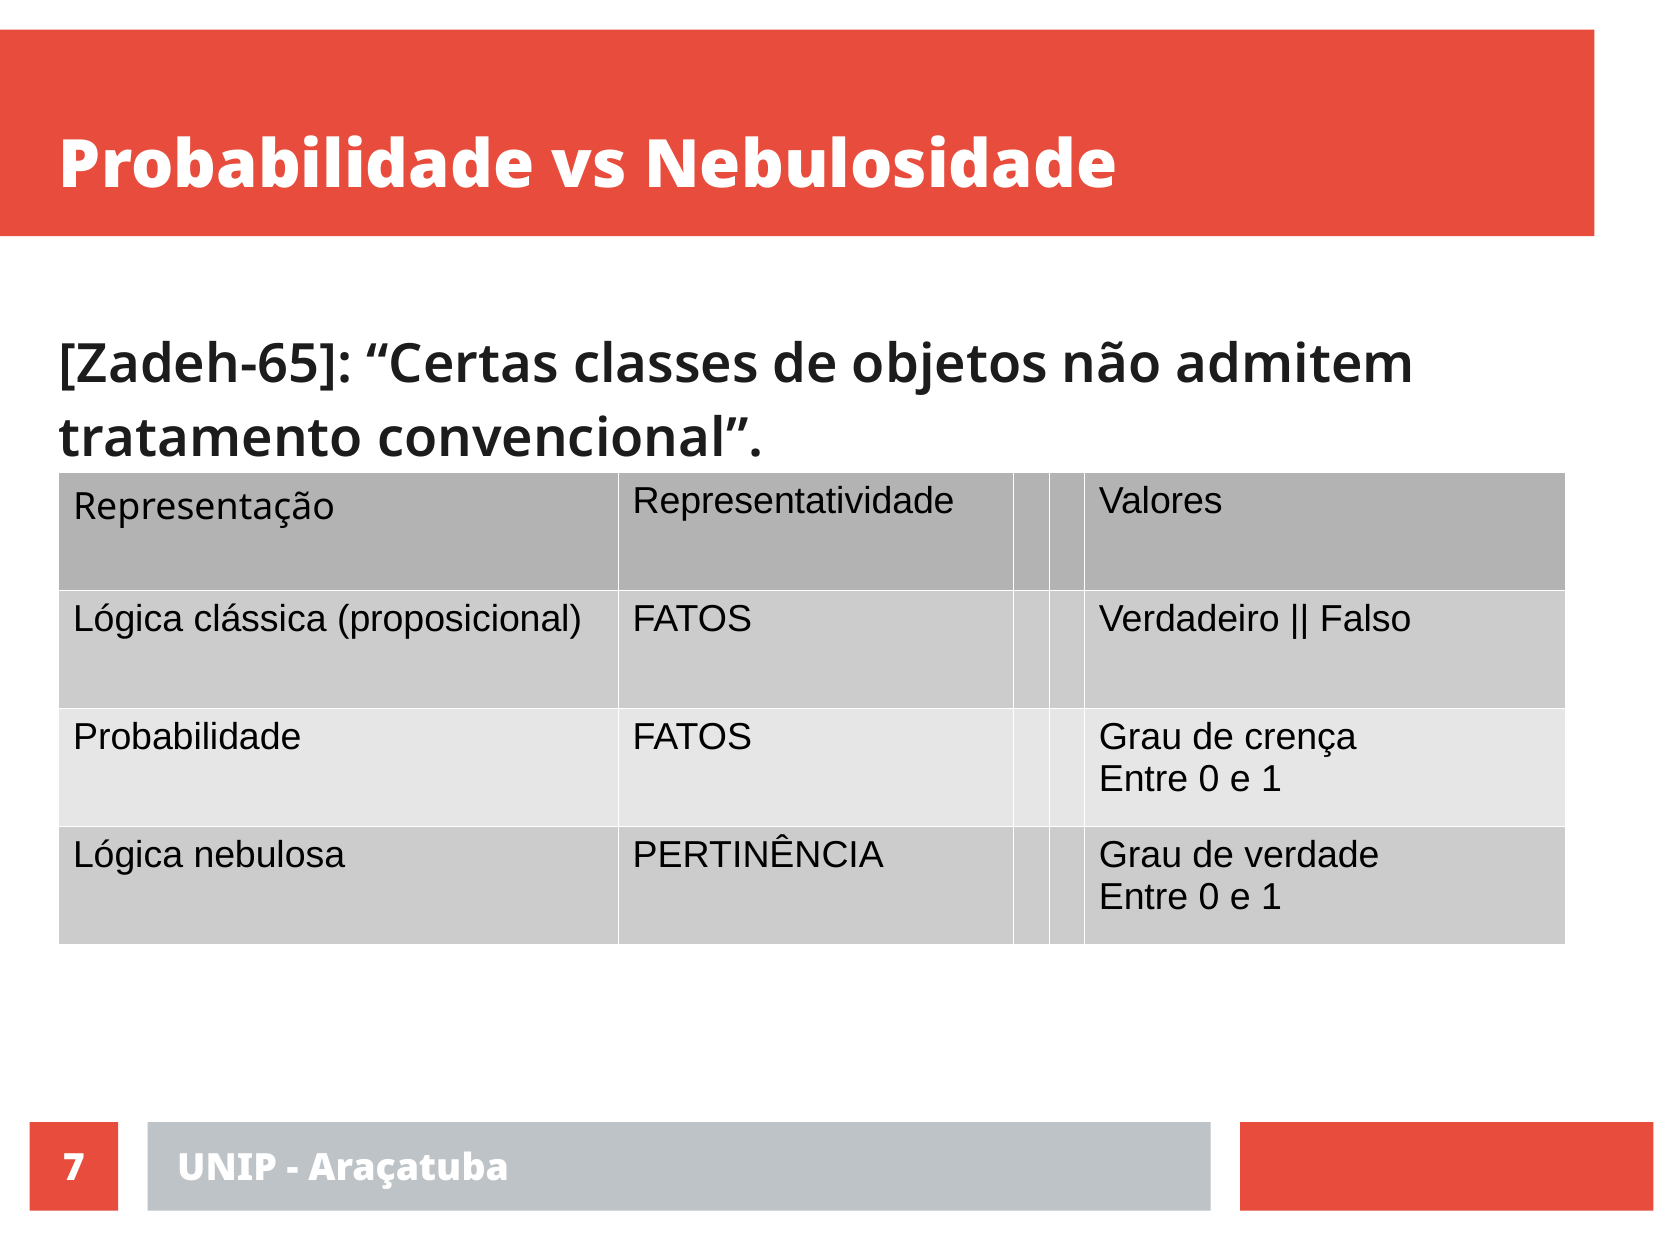

# Probabilidade vs Nebulosidade
[Zadeh-65]: “Certas classes de objetos não admitem tratamento convencional”.
| Representação | Representatividade | | | Valores |
| --- | --- | --- | --- | --- |
| Lógica clássica (proposicional) | FATOS | | | Verdadeiro || Falso |
| Probabilidade | FATOS | | | Grau de crença Entre 0 e 1 |
| Lógica nebulosa | PERTINÊNCIA | | | Grau de verdade Entre 0 e 1 |
7
UNIP - Araçatuba